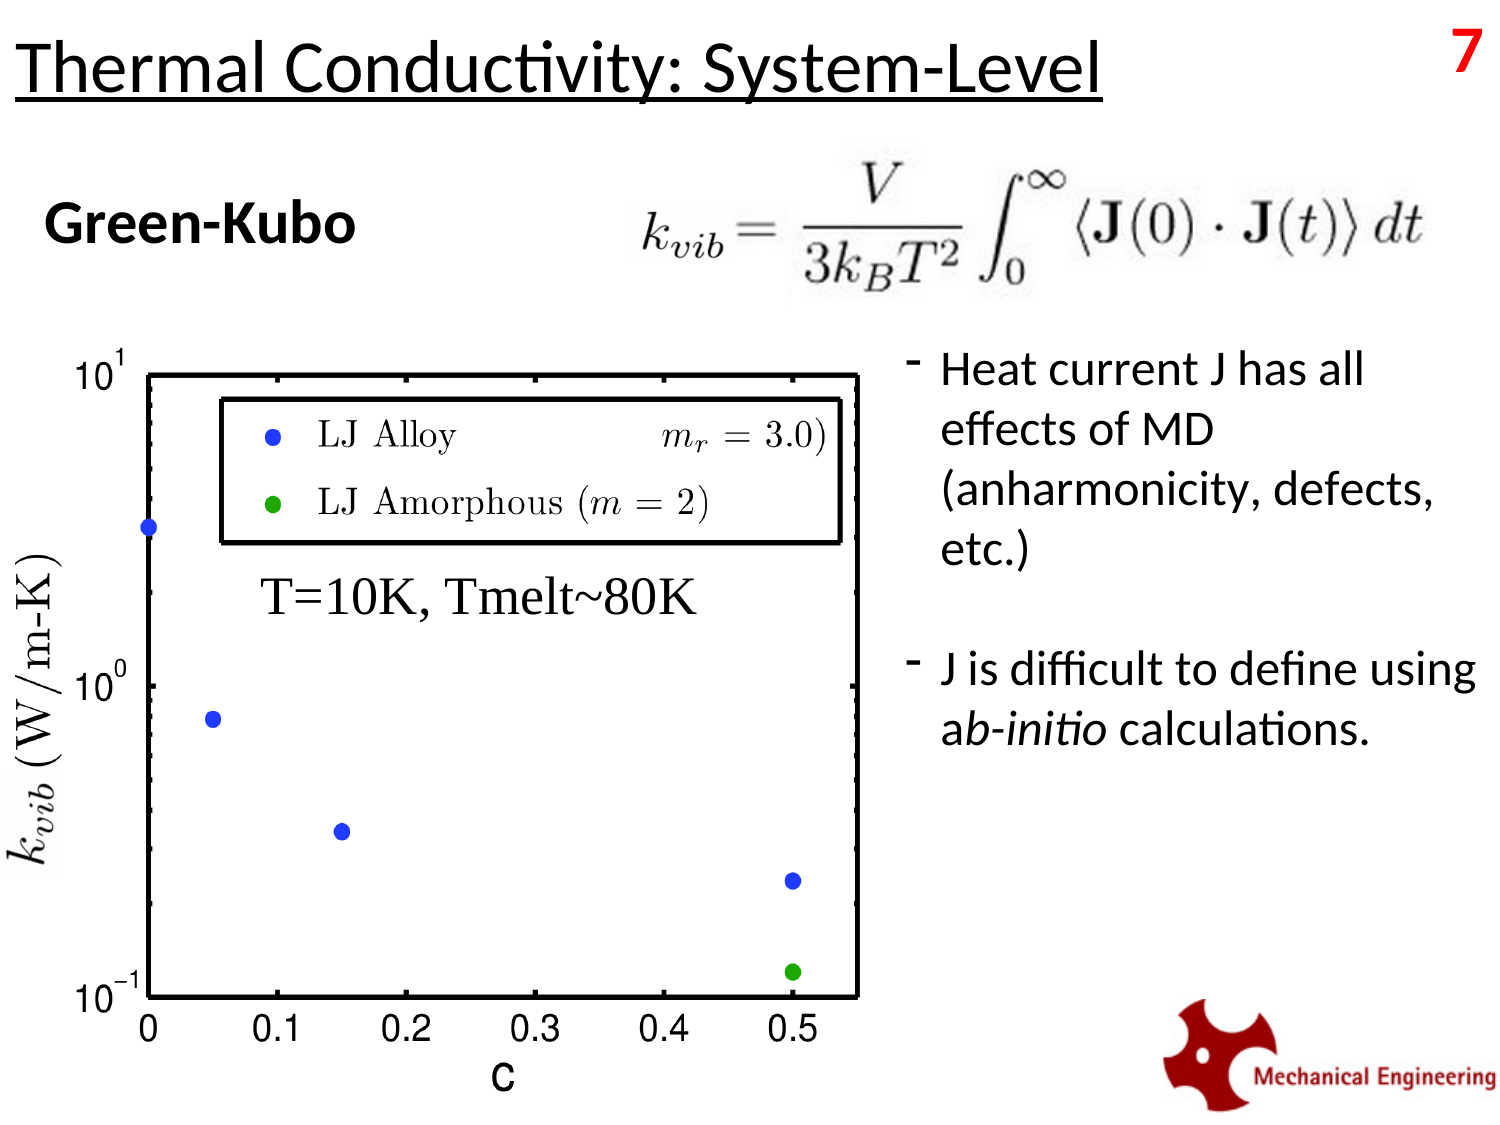

# Thermal Conductivity: System-Level
7
Green-Kubo
Heat current J has all effects of MD (anharmonicity, defects, etc.)
J is difficult to define using ab-initio calculations.
T=10K, Tmelt~80K